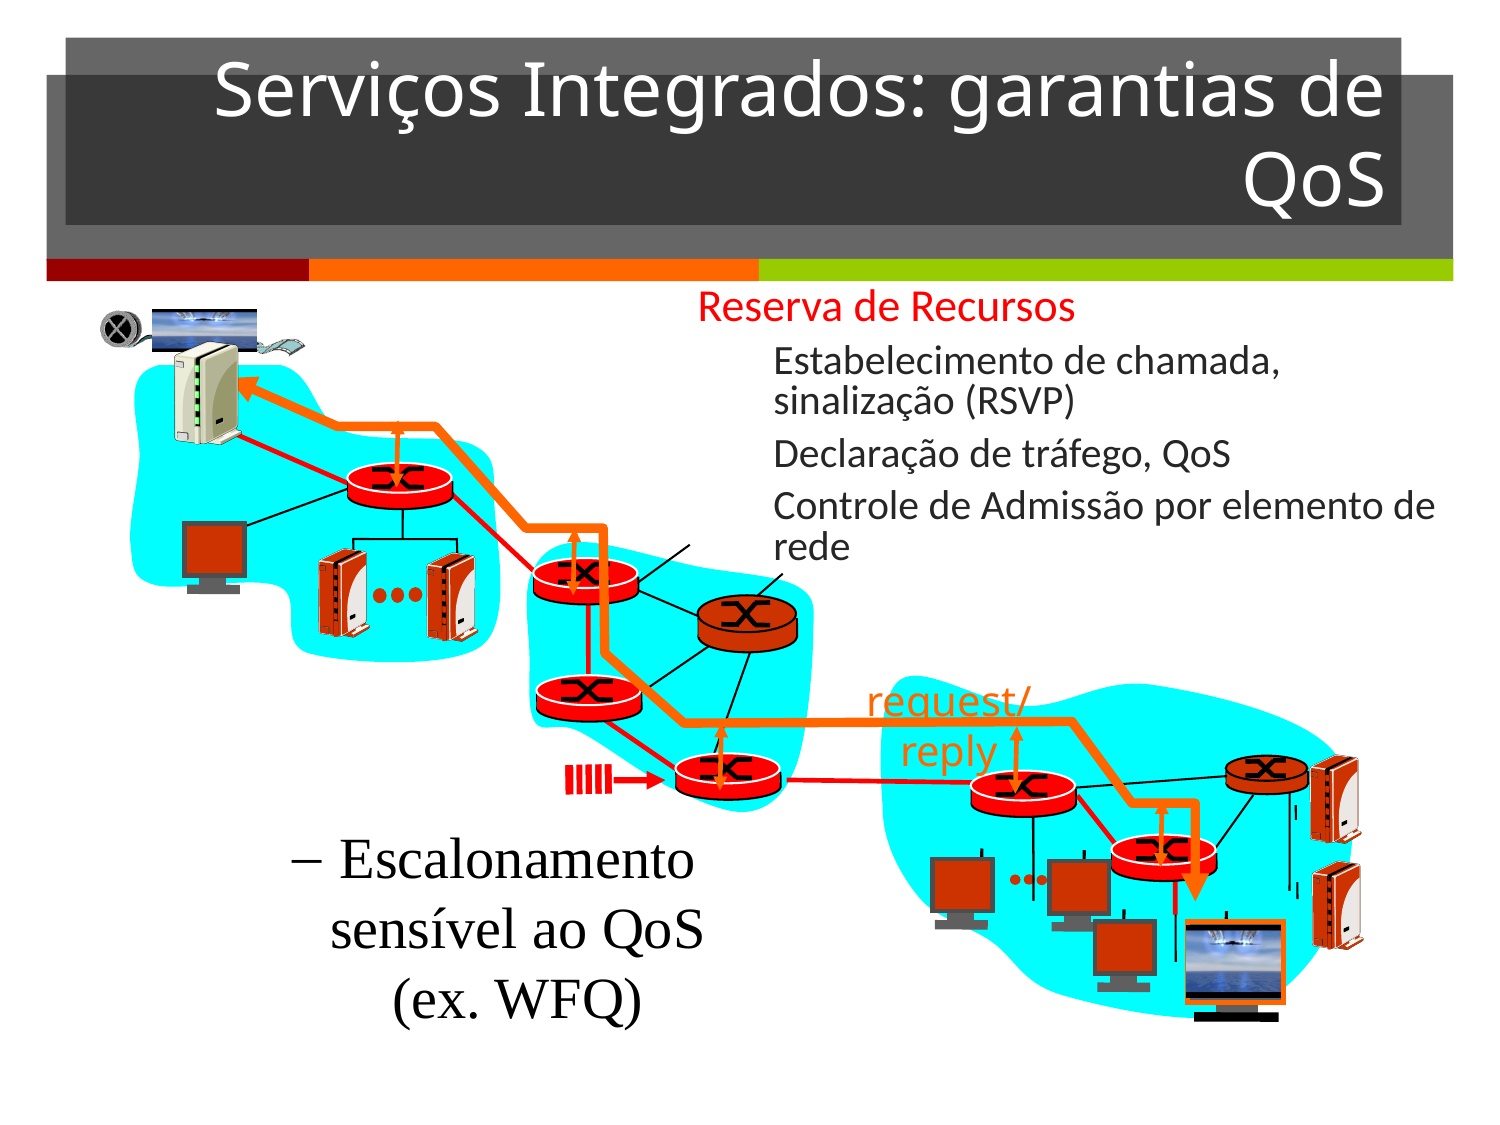

# Serviços Integrados: garantias de QoS
Reserva de Recursos
Estabelecimento de chamada, sinalização (RSVP)
Declaração de tráfego, QoS
Controle de Admissão por elemento de rede
request/
reply
Escalonamento sensível ao QoS (ex. WFQ)